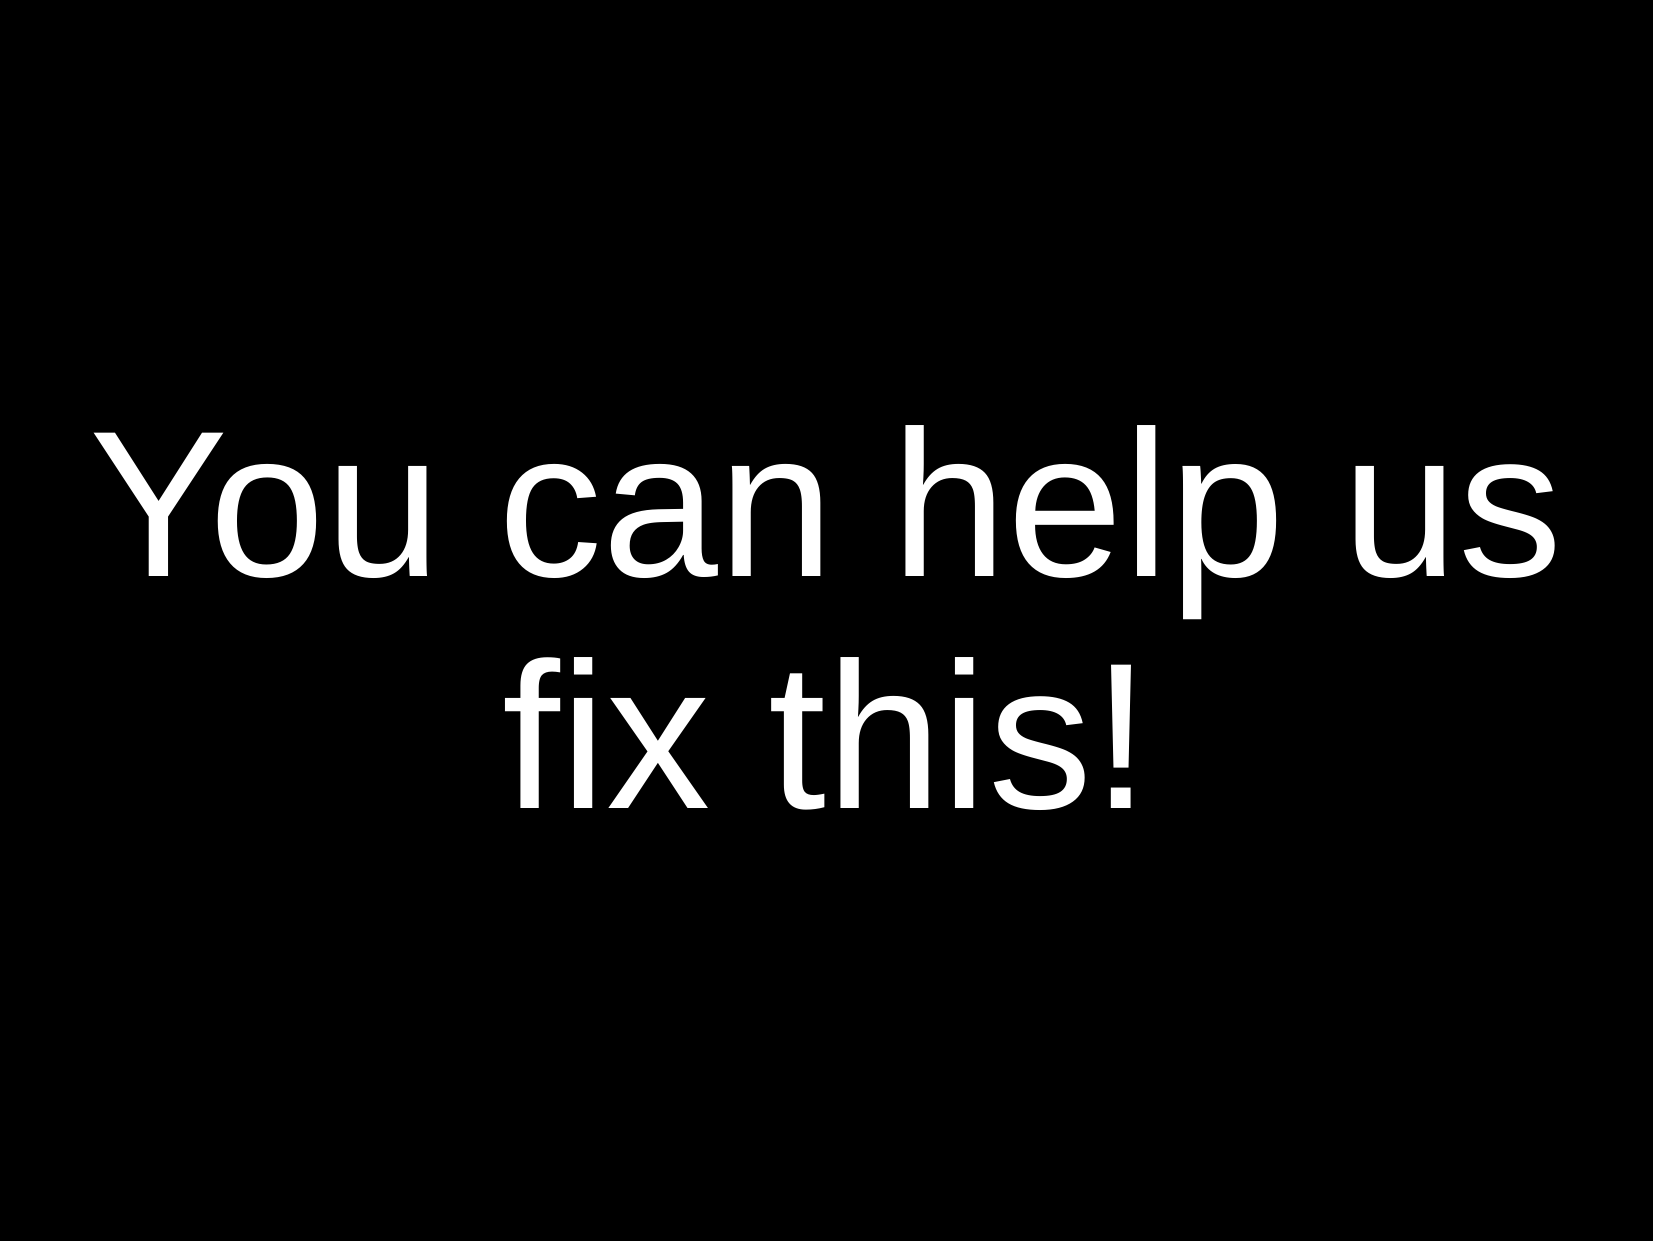

# You can help us fix this!